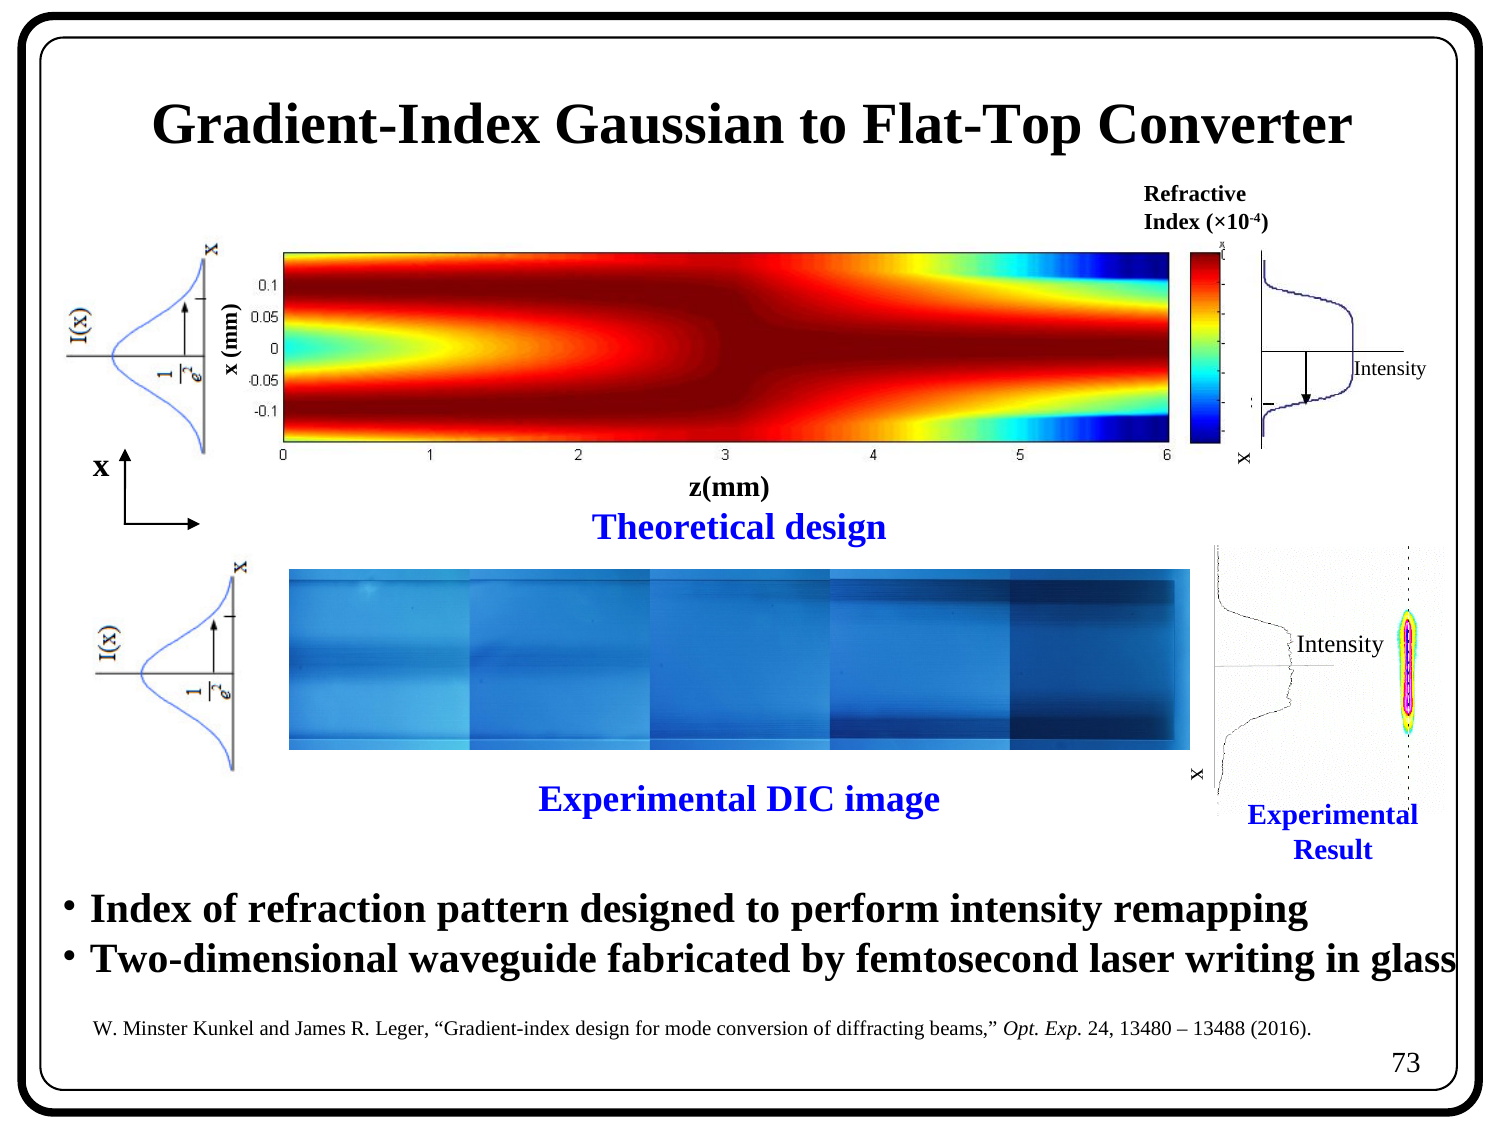

# Gradient-Index Gaussian to Flat-Top Converter
Refractive Index (×10-4)
x (mm)
Intensity
x
x
z
z(mm)
Theoretical design
Intensity
x
Experimental DIC image
Experimental Result
Index of refraction pattern designed to perform intensity remapping
Two-dimensional waveguide fabricated by femtosecond laser writing in glass
W. Minster Kunkel and James R. Leger, “Gradient-index design for mode conversion of diffracting beams,” Opt. Exp. 24, 13480 – 13488 (2016).